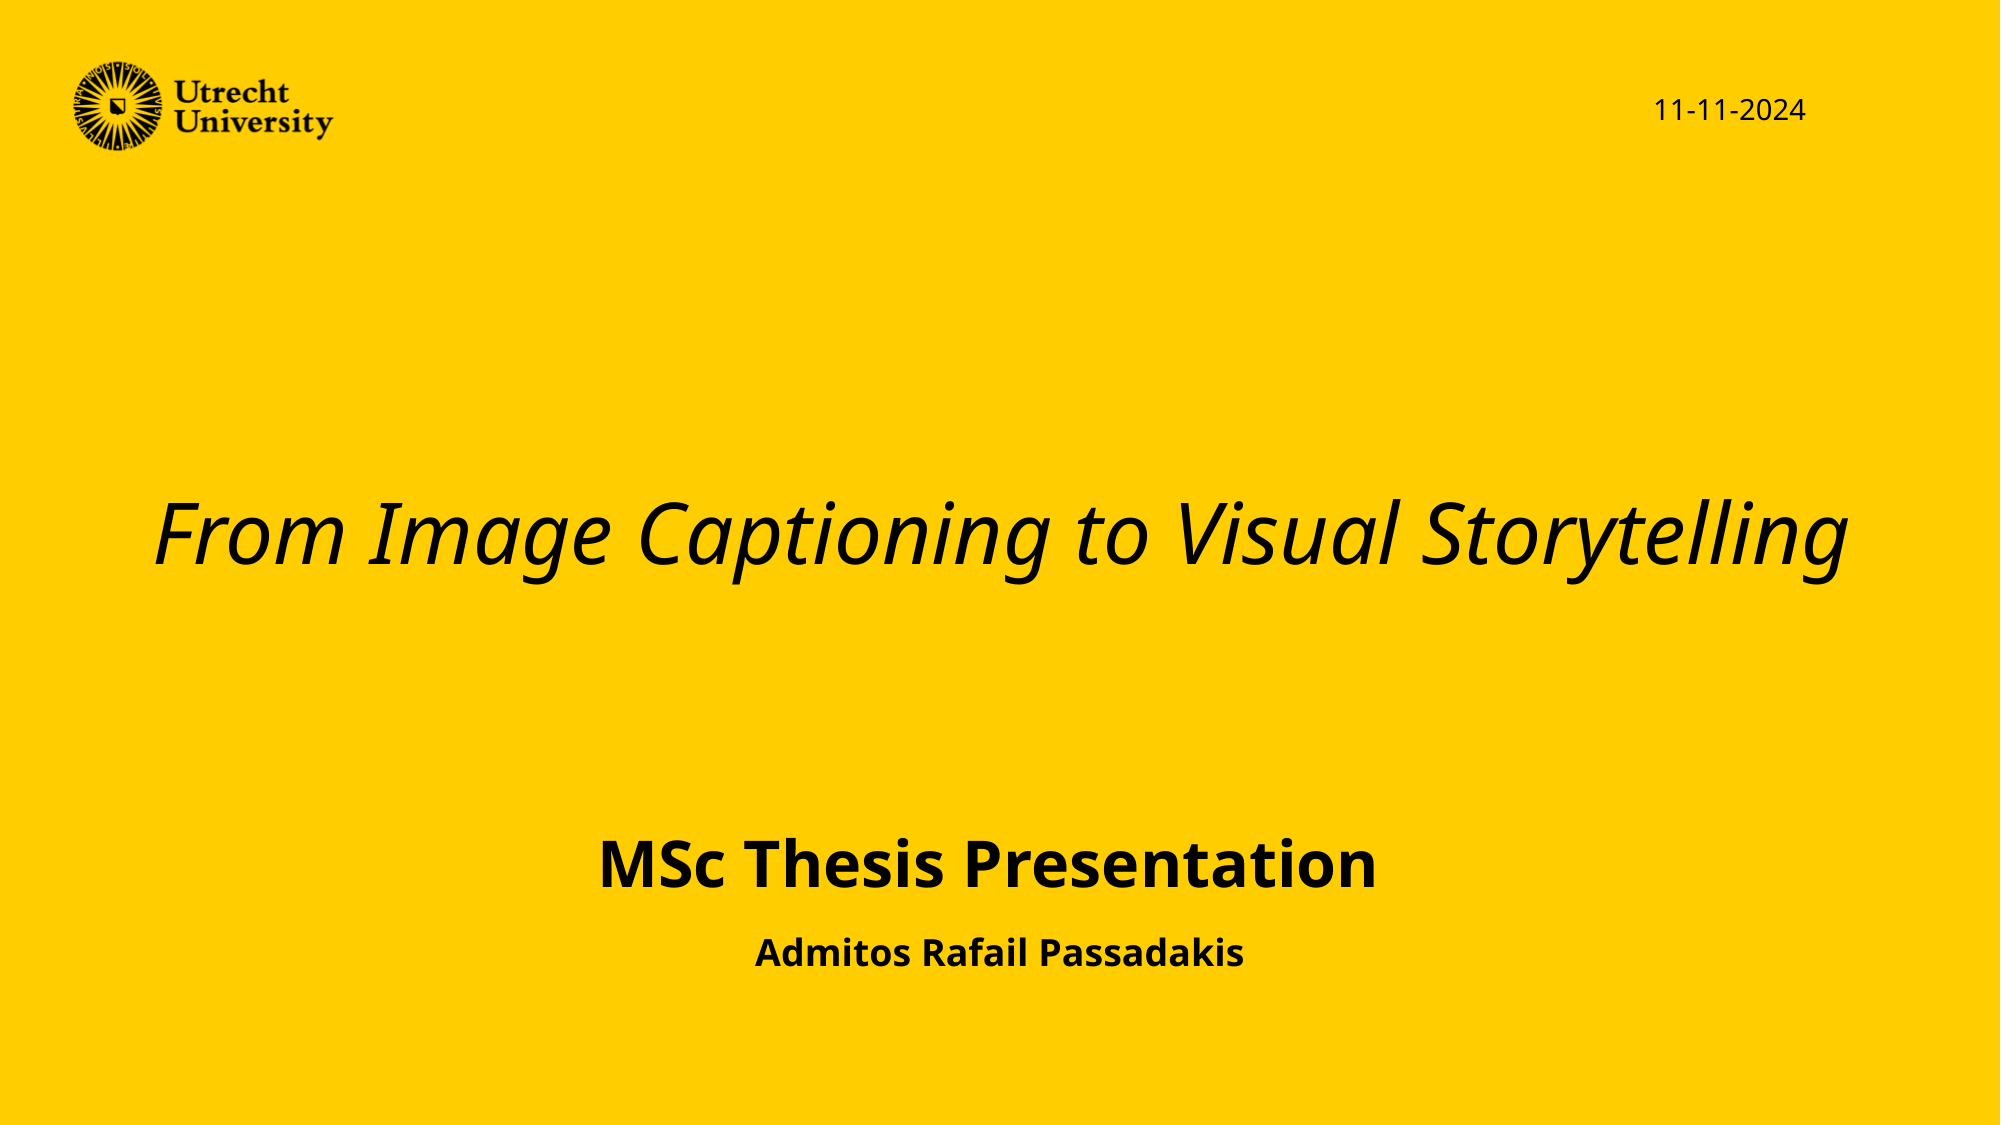

11-11-2024
From Image Captioning to Visual Storytelling
MSc Thesis Presentation
# Admitos Rafail Passadakis